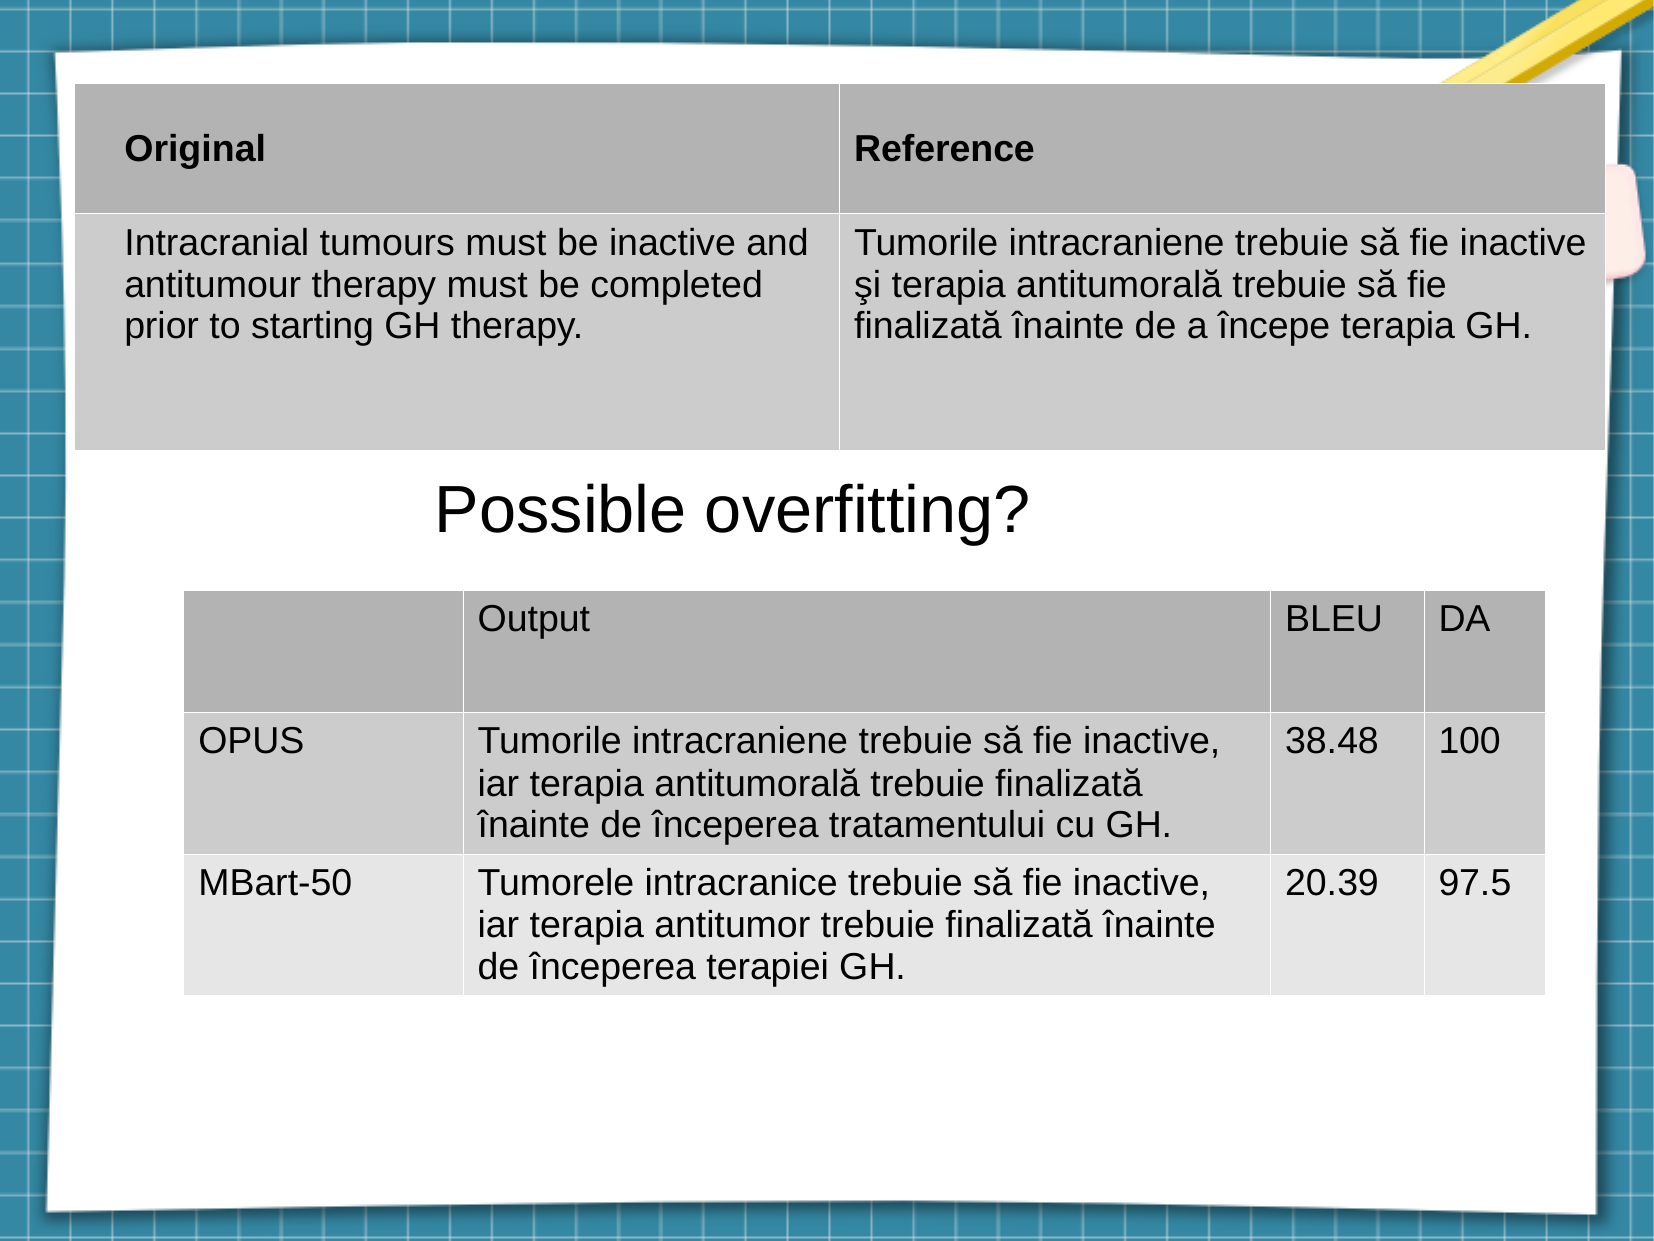

| Original | Reference |
| --- | --- |
| Intracranial tumours must be inactive and antitumour therapy must be completed prior to starting GH therapy. | Tumorile intracraniene trebuie să fie inactive şi terapia antitumorală trebuie să fie finalizată înainte de a începe terapia GH. |
Possible overfitting?
| | Output | BLEU | DA |
| --- | --- | --- | --- |
| OPUS | Tumorile intracraniene trebuie să fie inactive, iar terapia antitumorală trebuie finalizată înainte de începerea tratamentului cu GH. | 38.48 | 100 |
| MBart-50 | Tumorele intracranice trebuie să fie inactive, iar terapia antitumor trebuie finalizată înainte de începerea terapiei GH. | 20.39 | 97.5 |